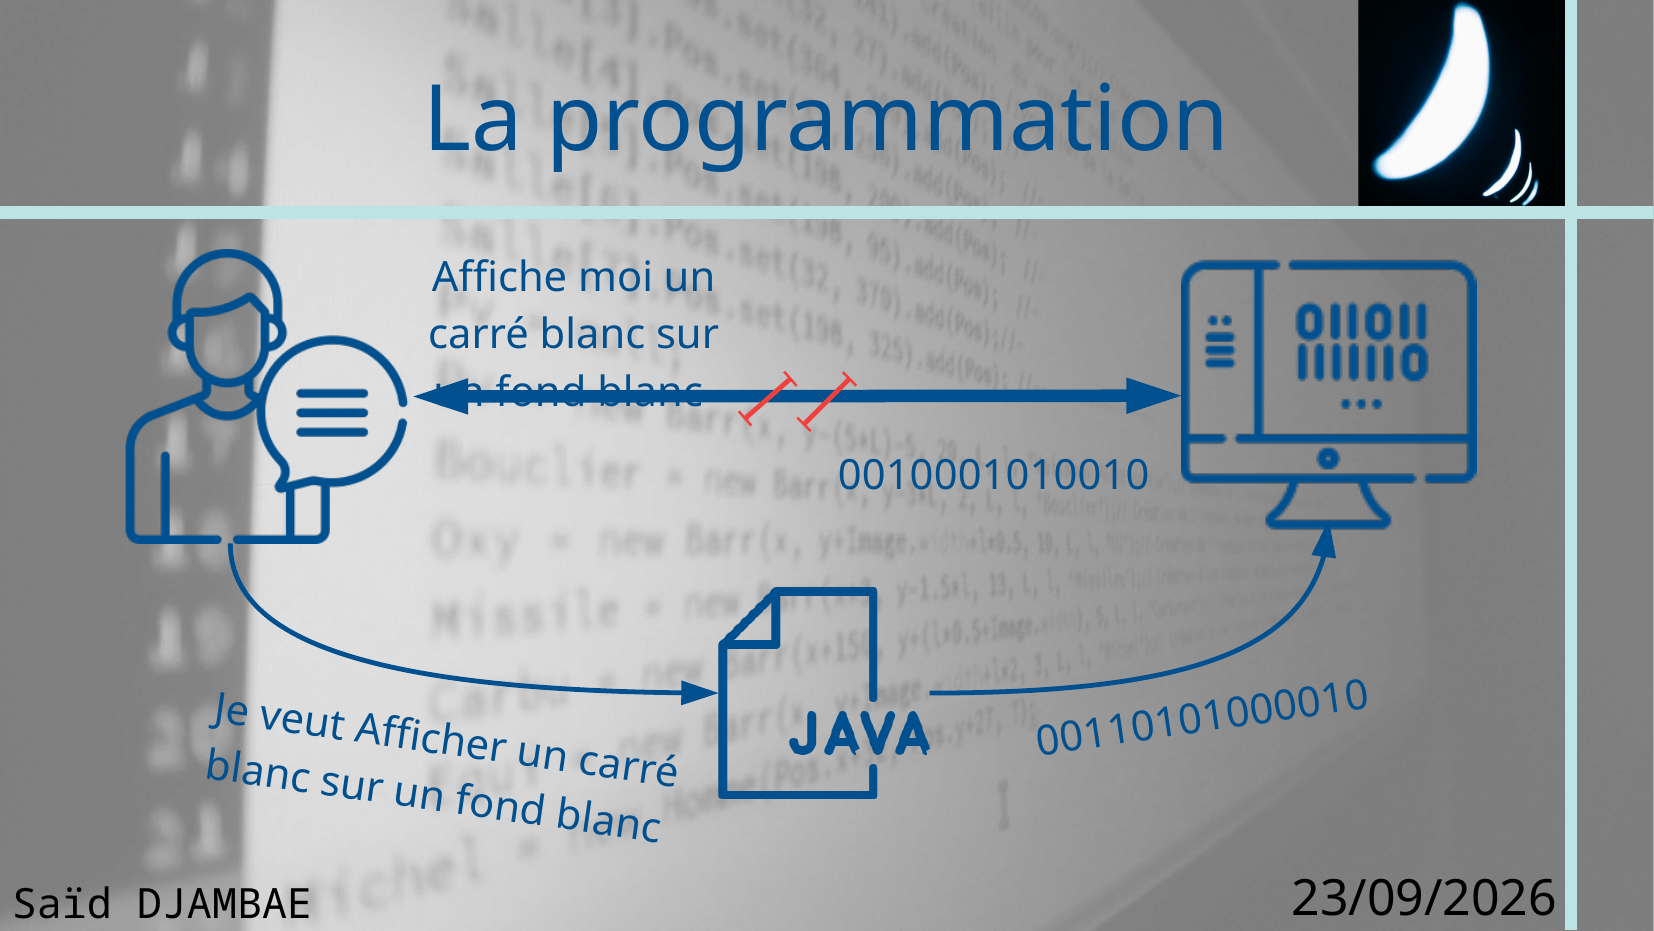

# La programmation
Affiche moi un carré blanc sur un fond blanc
0010001010010
00110101000010
Je veut Afficher un carré blanc sur un fond blanc